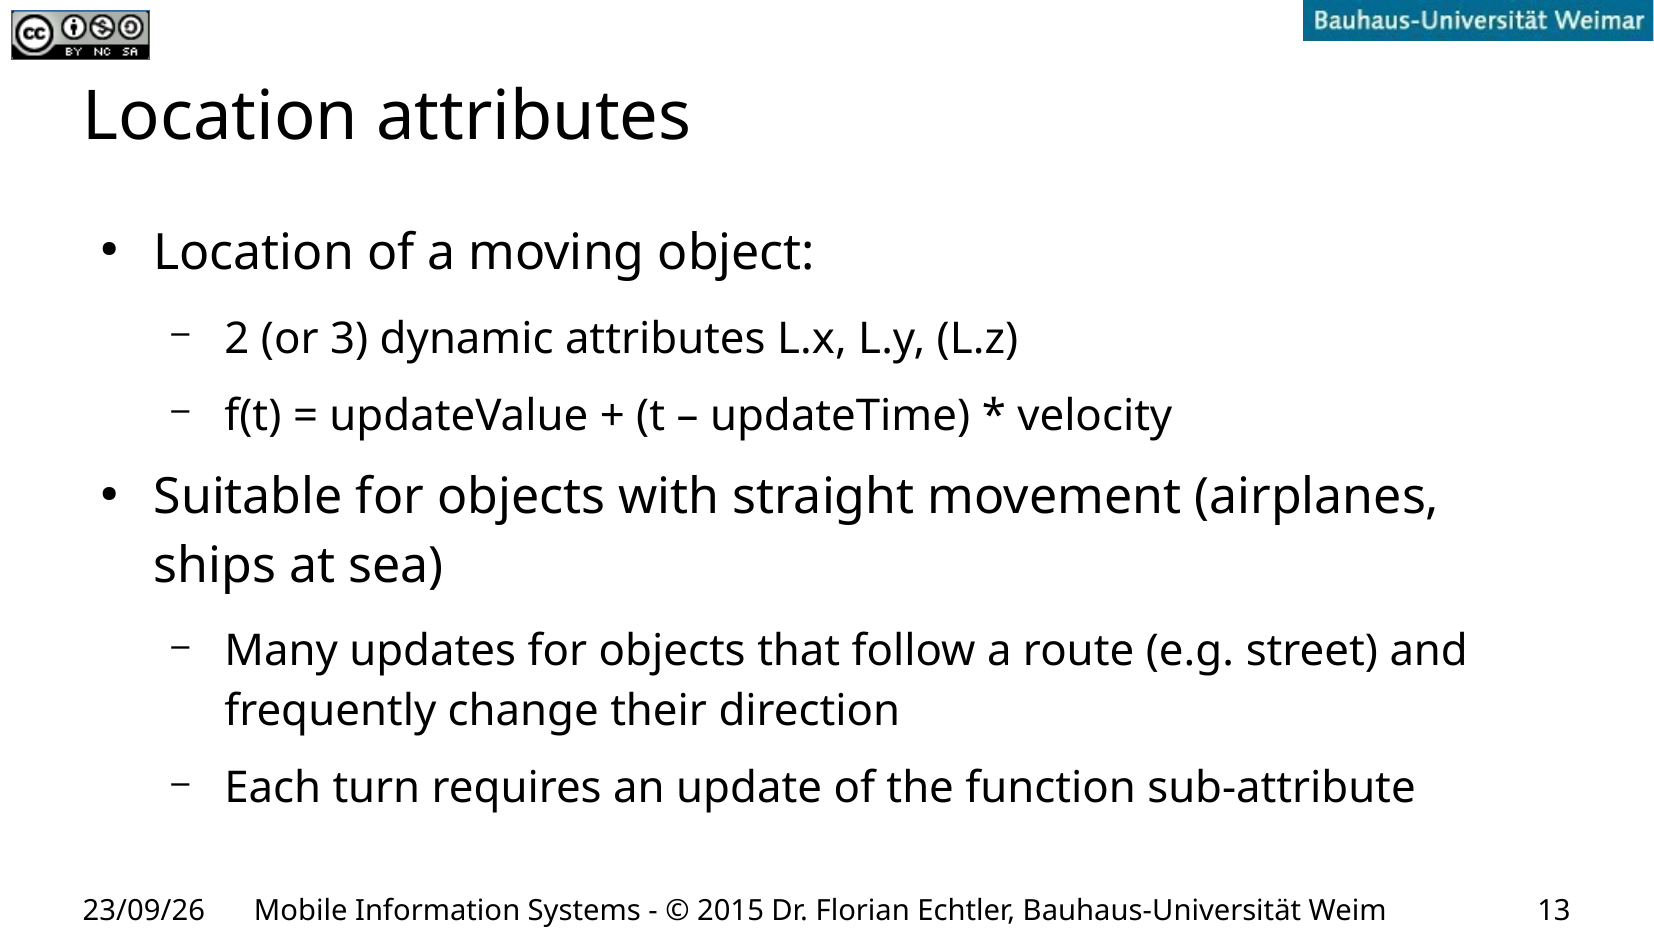

# Location attributes
Location of a moving object:
2 (or 3) dynamic attributes L.x, L.y, (L.z)
f(t) = updateValue + (t – updateTime) * velocity
Suitable for objects with straight movement (airplanes, ships at sea)
Many updates for objects that follow a route (e.g. street) and frequently change their direction
Each turn requires an update of the function sub-attribute
Mobile Information Systems - © 2015 Dr. Florian Echtler, Bauhaus-Universität Weimar
13